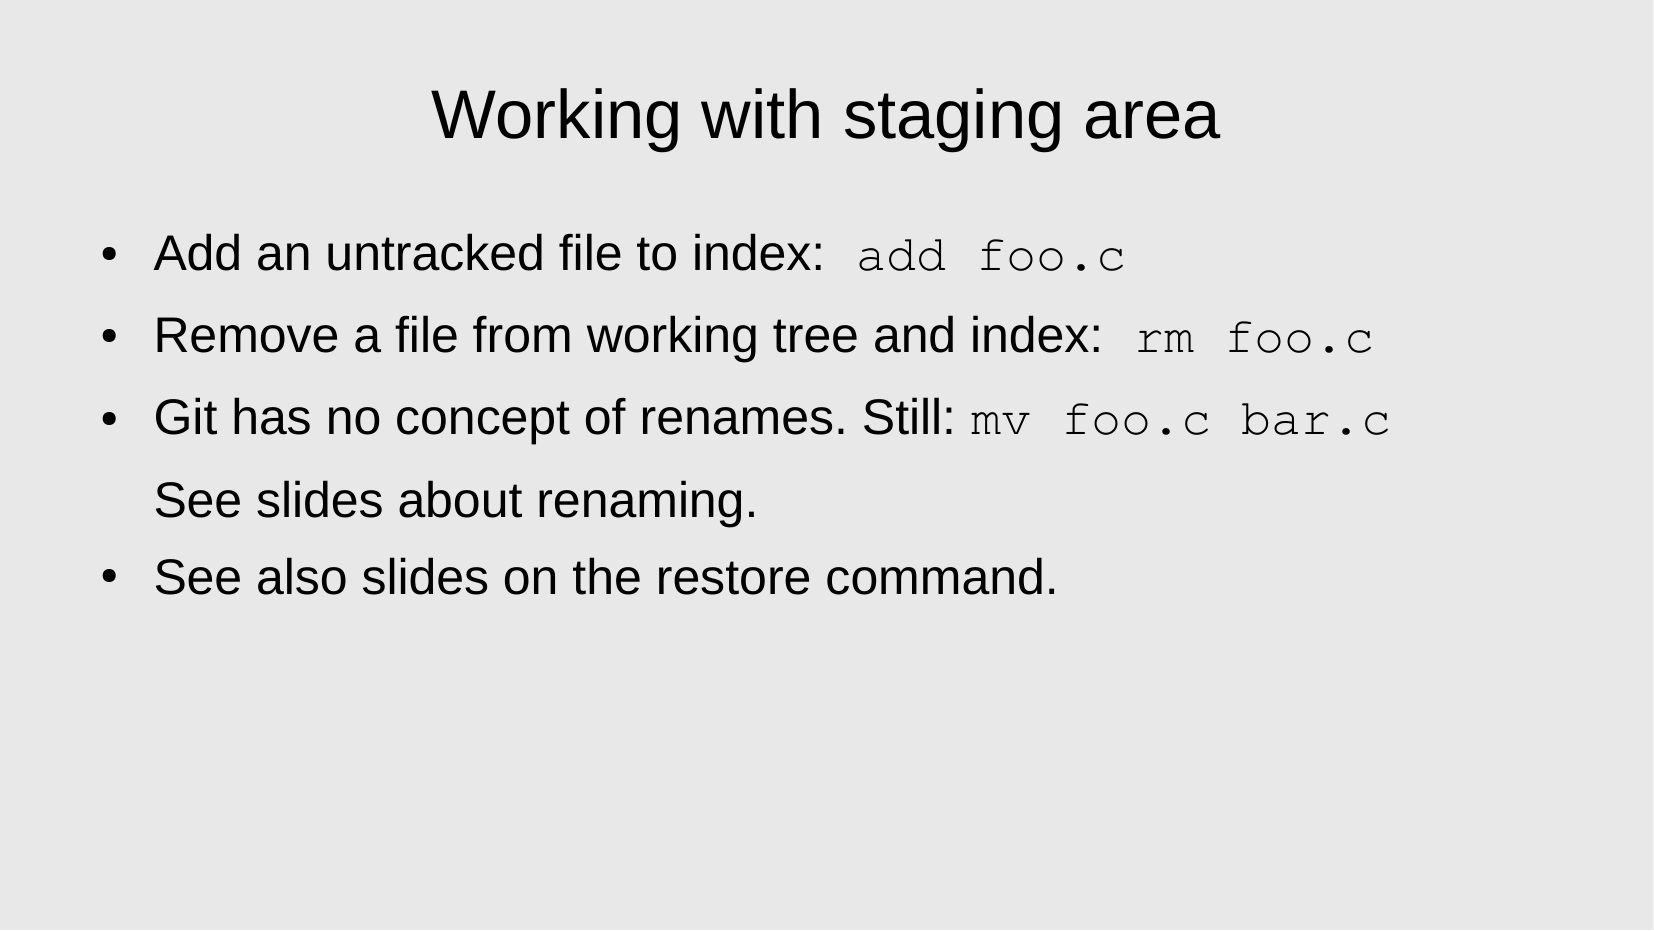

Working with staging area
# Add an untracked file to index: add foo.c
Remove a file from working tree and index: rm foo.c
Git has no concept of renames. Still: mv foo.c bar.c
See slides about renaming.
See also slides on the restore command.